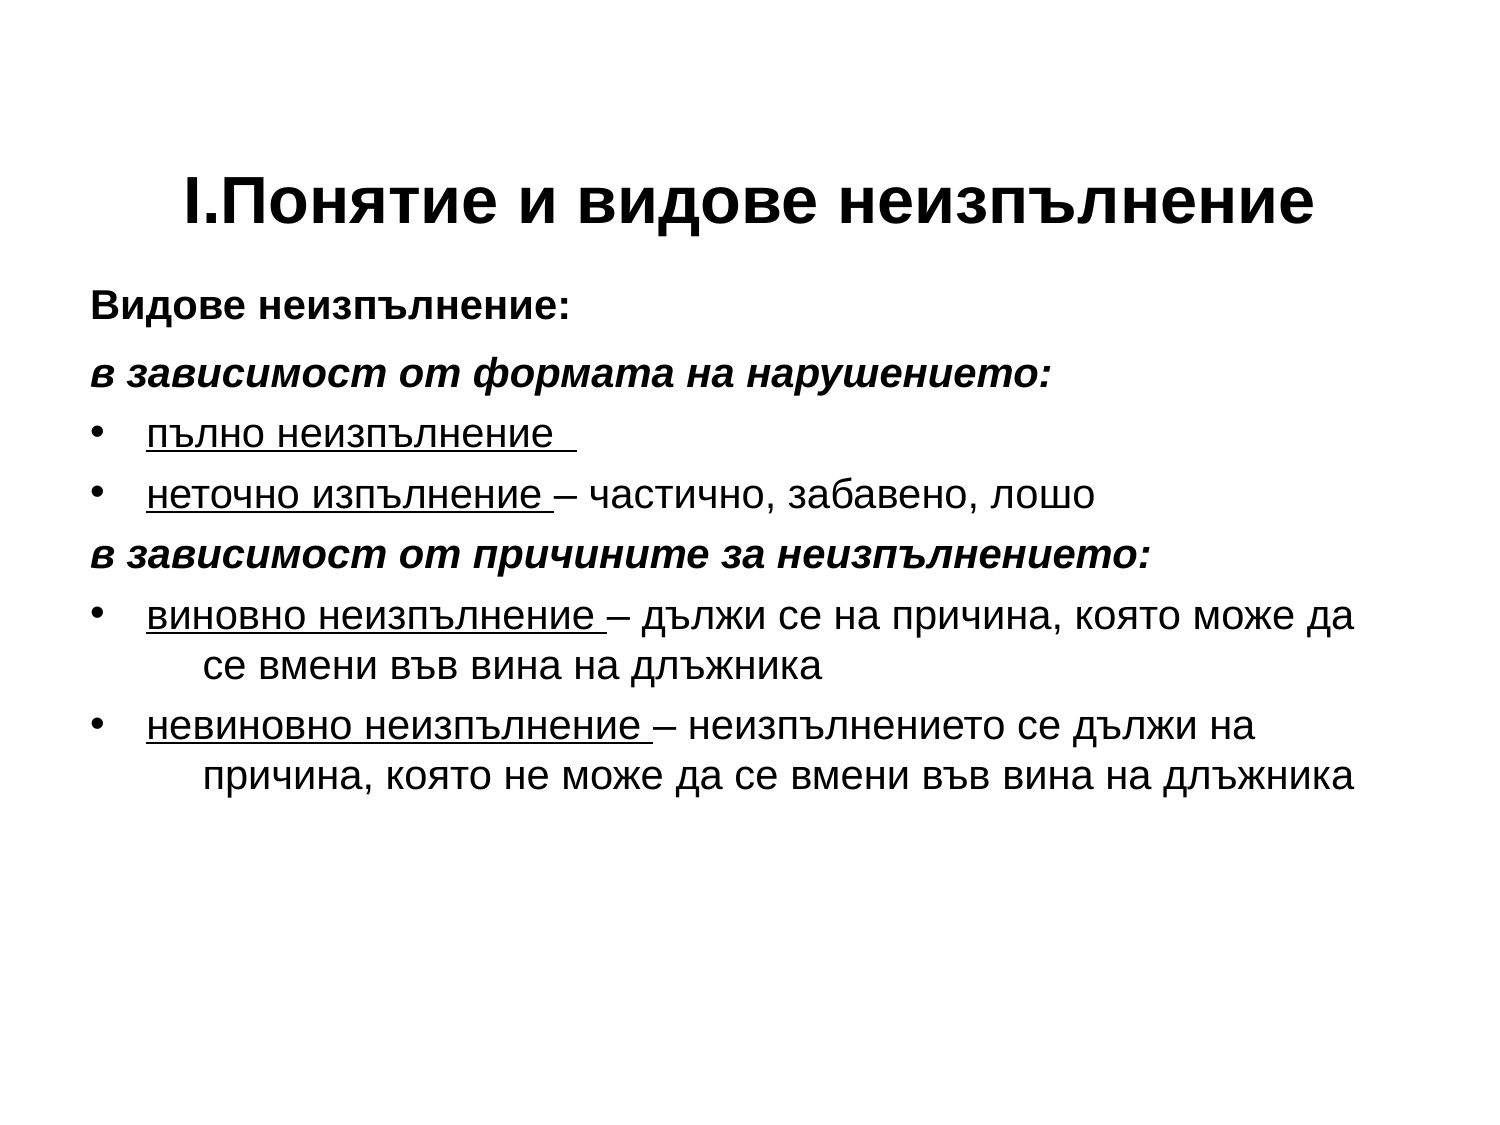

# I.Понятие и видове неизпълнение
Видове неизпълнение:
в зависимост от формата на нарушението:
пълно неизпълнение
неточно изпълнение – частично, забавено, лошо
в зависимост от причините за неизпълнението:
виновно неизпълнение – дължи се на причина, която може да се вмени във вина на длъжника
невиновно неизпълнение – неизпълнението се дължи на причина, която не може да се вмени във вина на длъжника